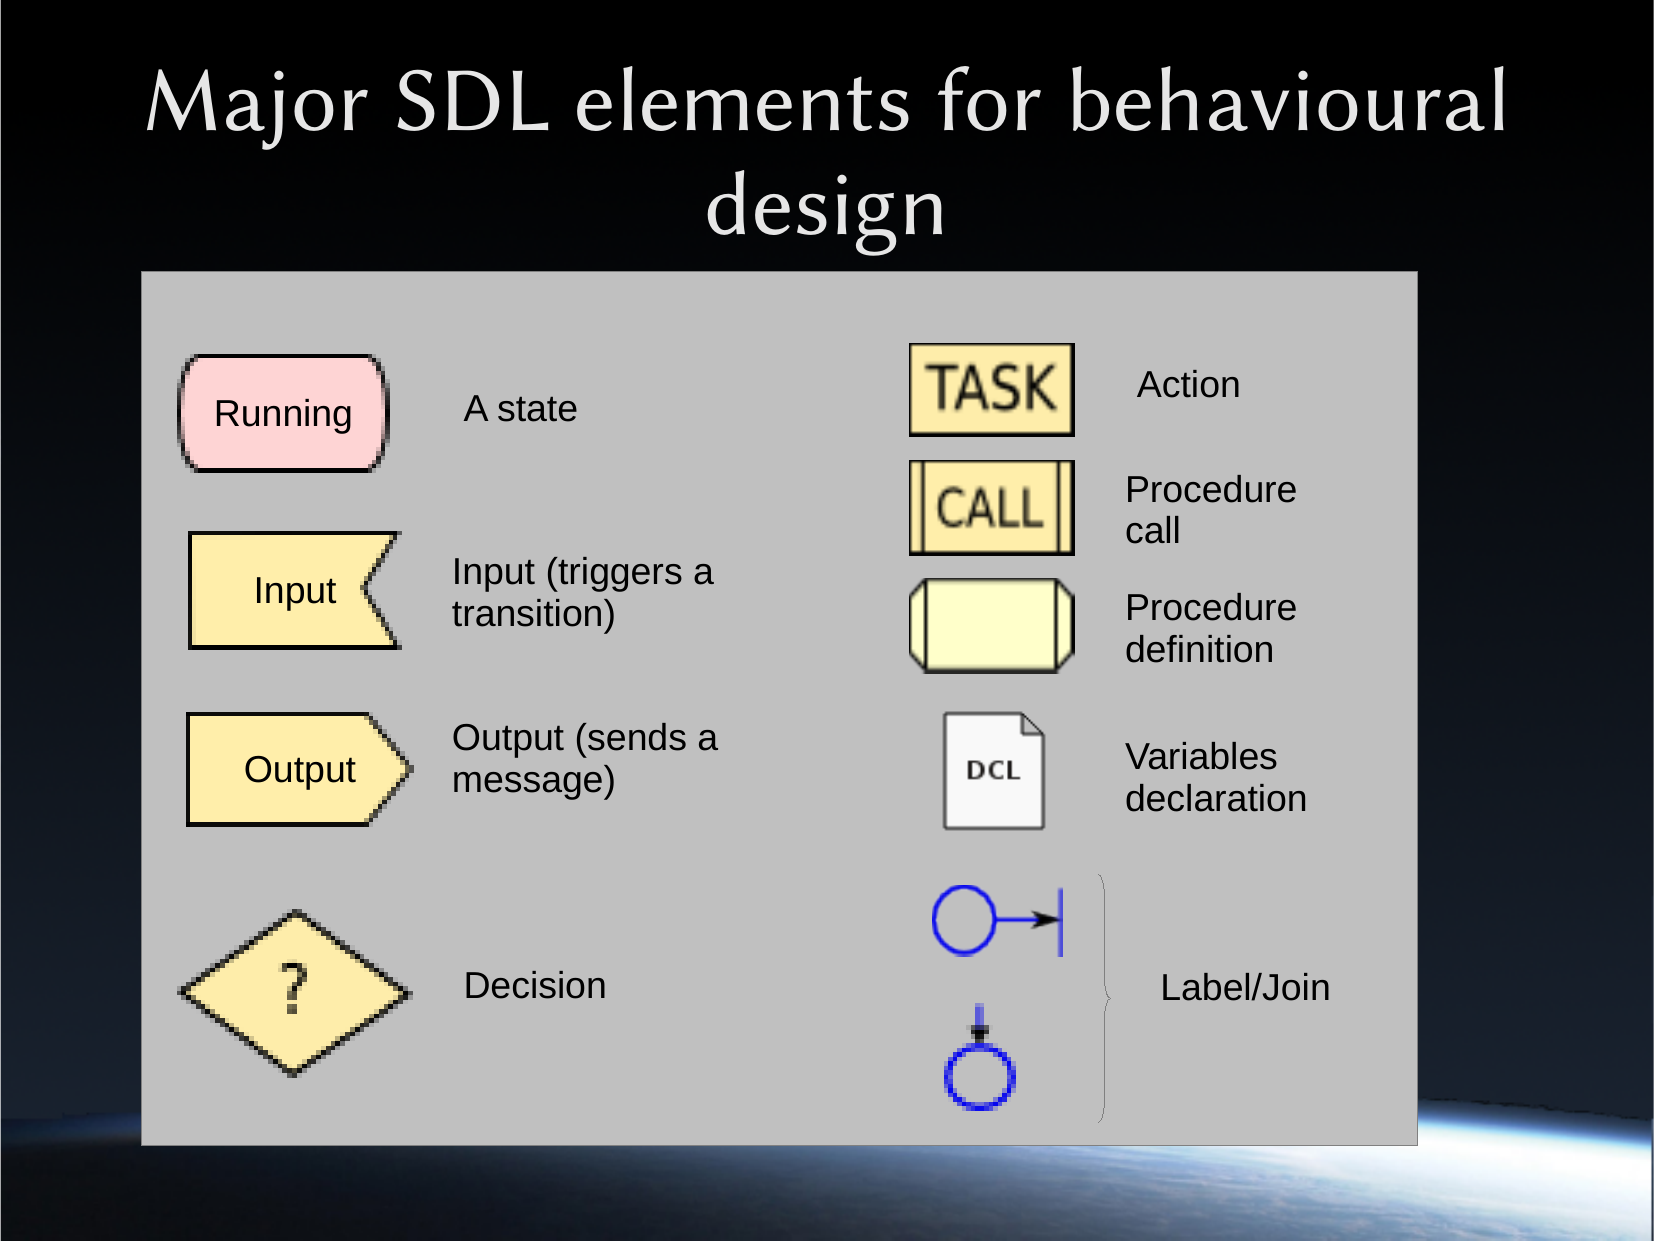

# Major SDL elements for behavioural design
Running
Action
A state
Procedure call
Input
Input (triggers a transition)
Procedure definition
Output (sends a message)
Output
Variables declaration
Decision
Label/Join